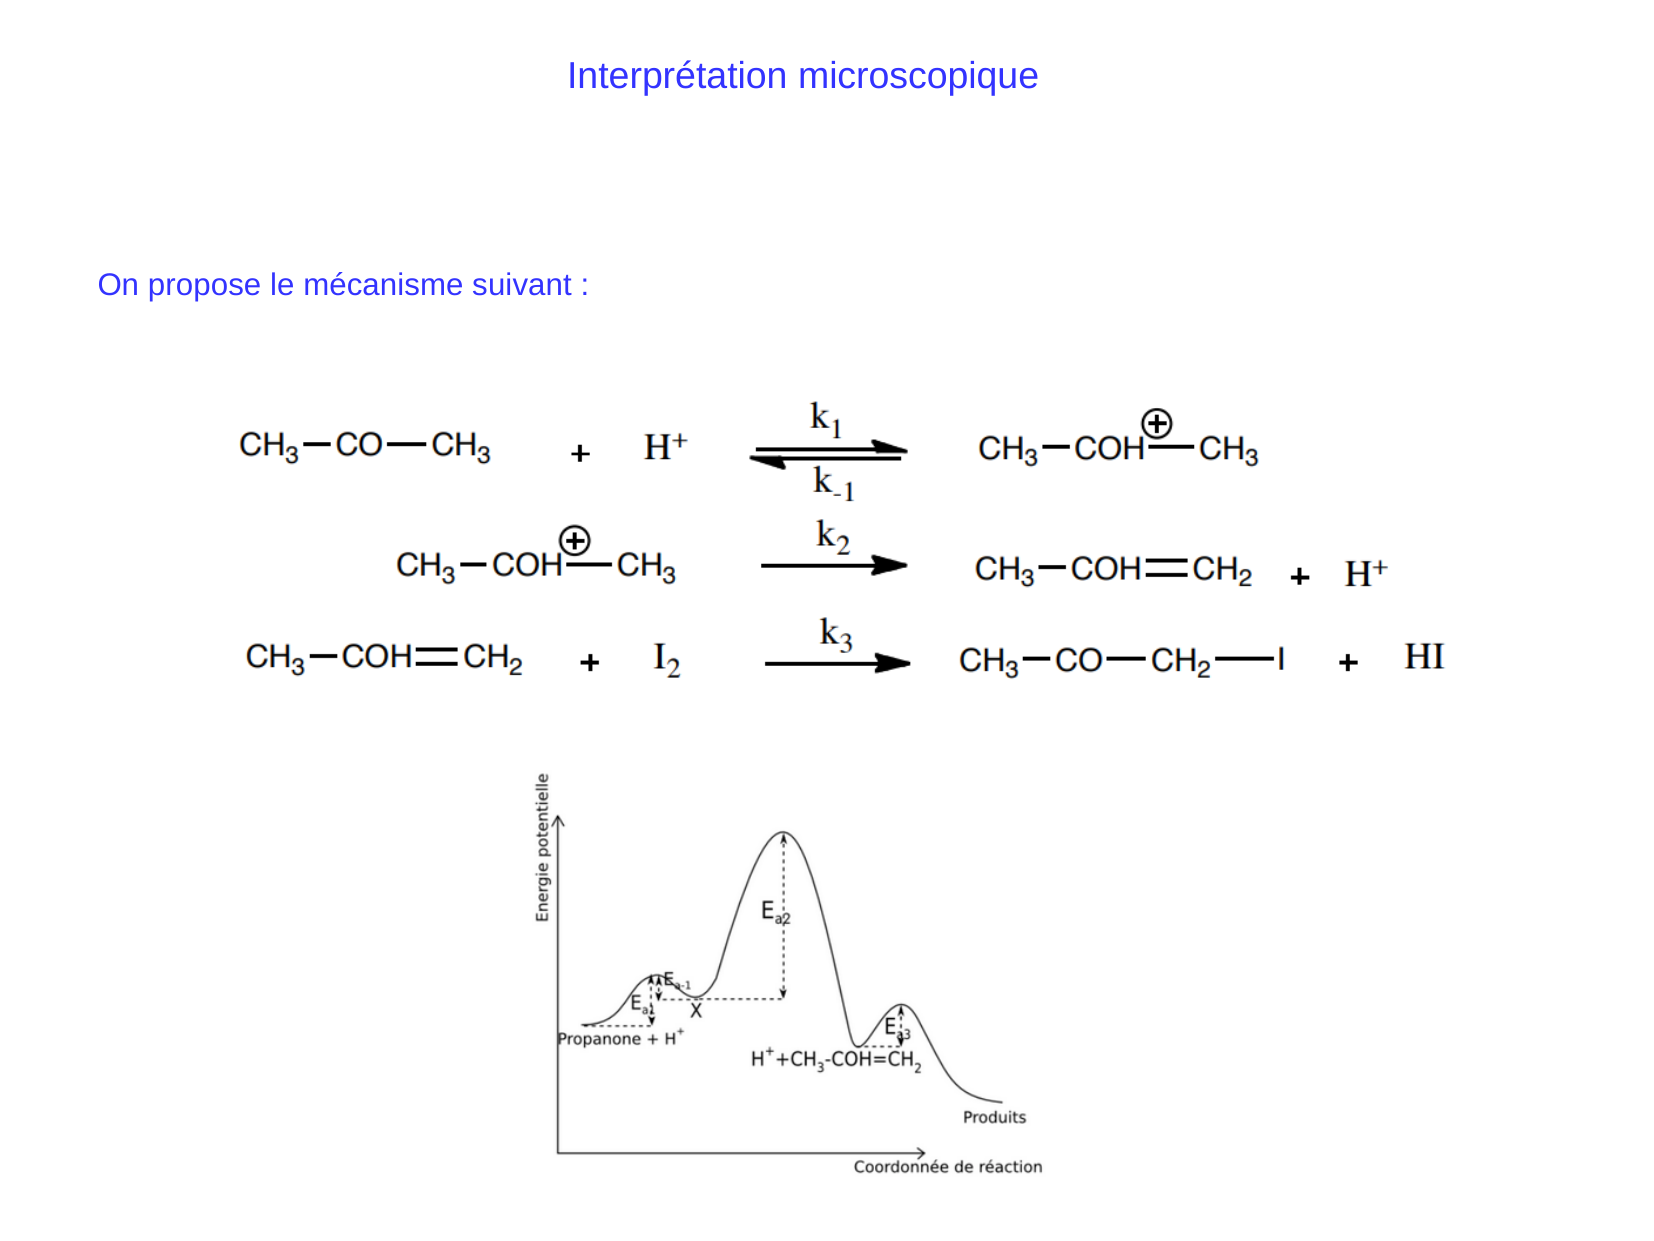

Interprétation microscopique
On propose le mécanisme suivant :